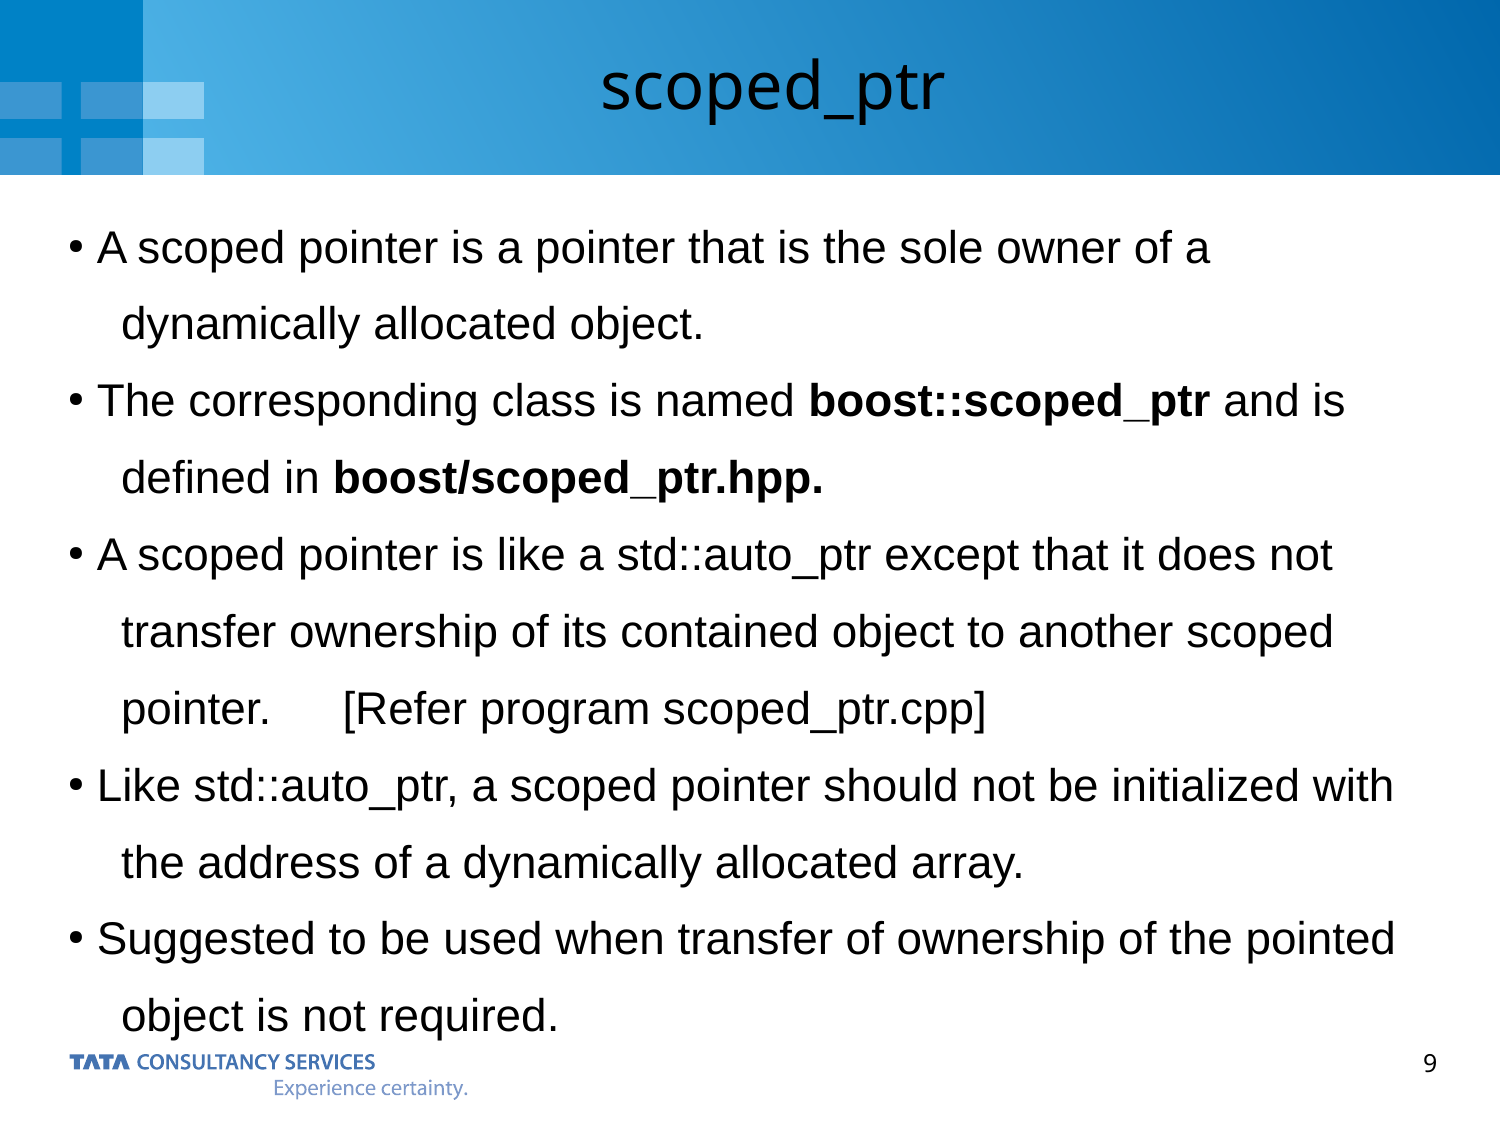

scoped_ptr
 A scoped pointer is a pointer that is the sole owner of a dynamically allocated object.
 The corresponding class is named boost::scoped_ptr and is defined in boost/scoped_ptr.hpp.
 A scoped pointer is like a std::auto_ptr except that it does not transfer ownership of its contained object to another scoped pointer. 	[Refer program scoped_ptr.cpp]
 Like std::auto_ptr, a scoped pointer should not be initialized with the address of a dynamically allocated array.
 Suggested to be used when transfer of ownership of the pointed object is not required.